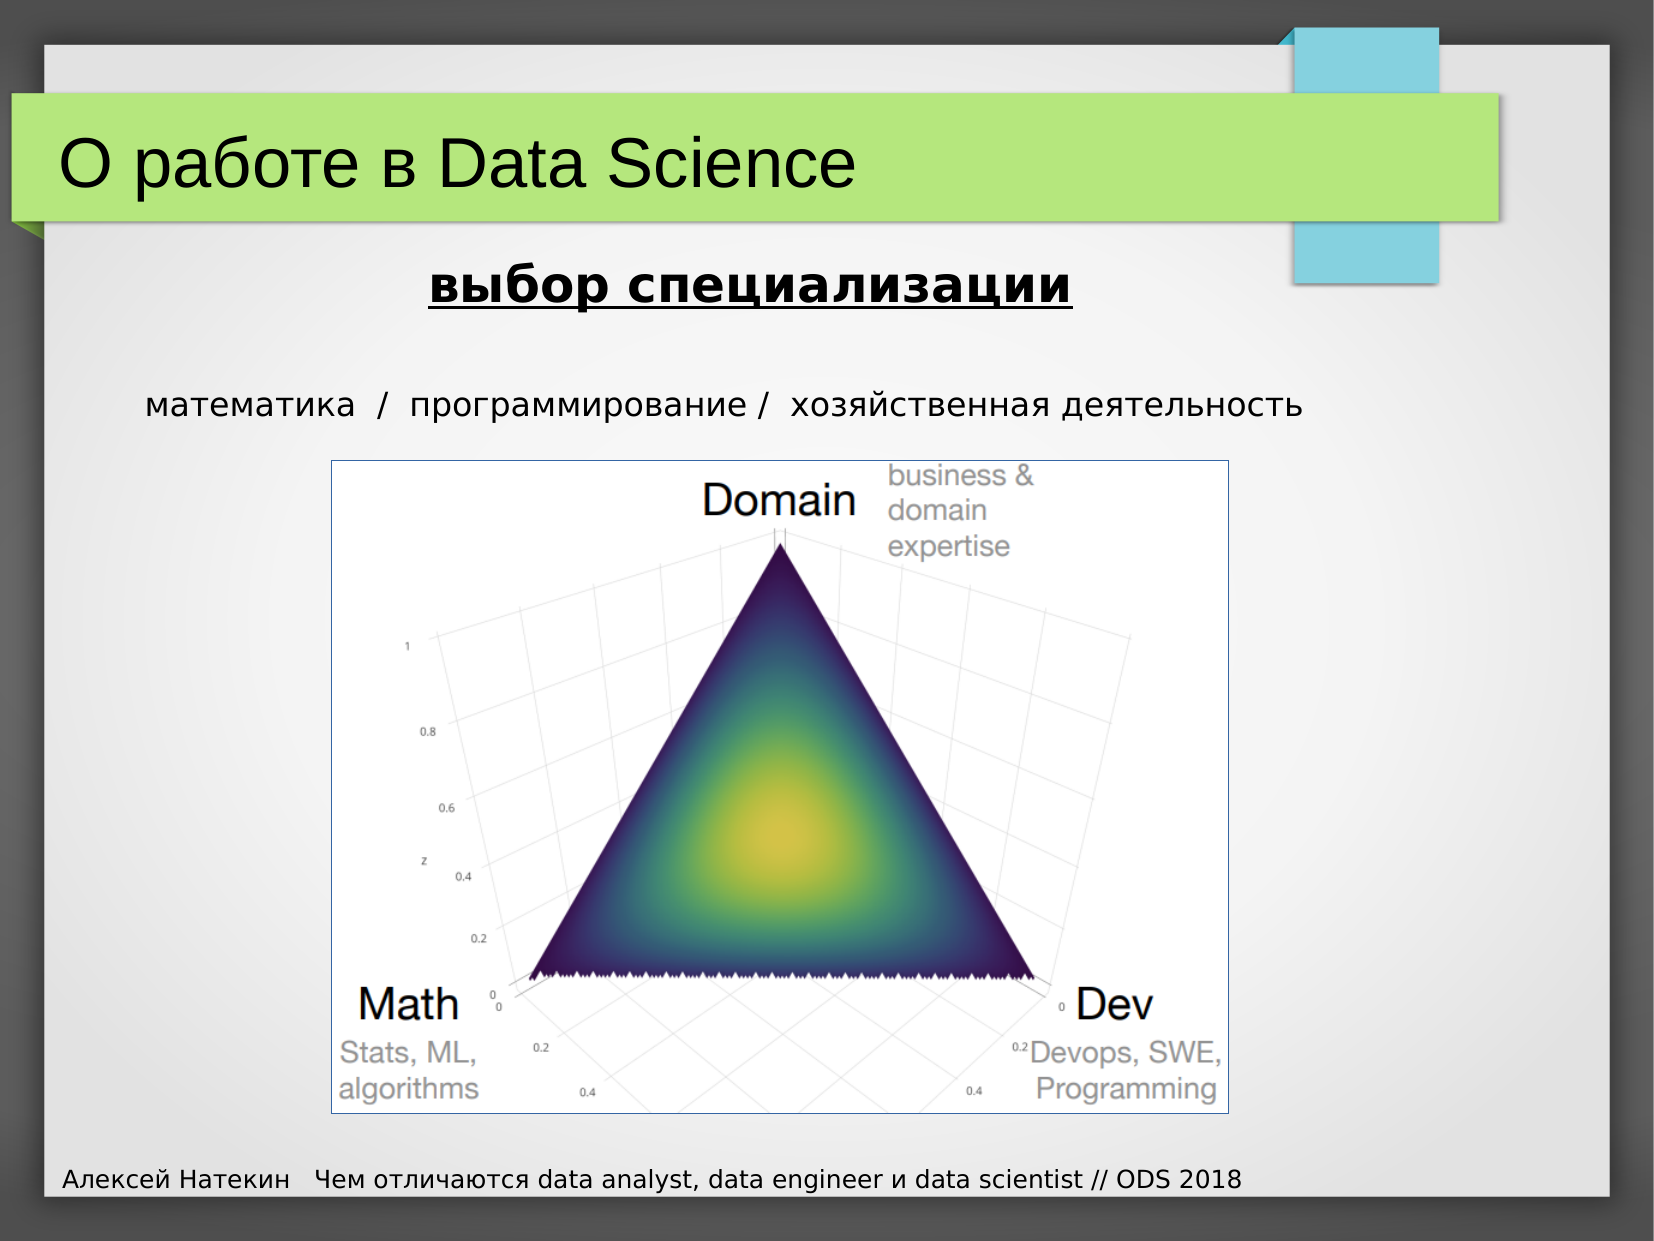

# О работе в Data Science
выбор специализации
математика / программирование / хозяйственная деятельность
Алексей Натекин Чем отличаются data analyst, data engineer и data scientist // ODS 2018